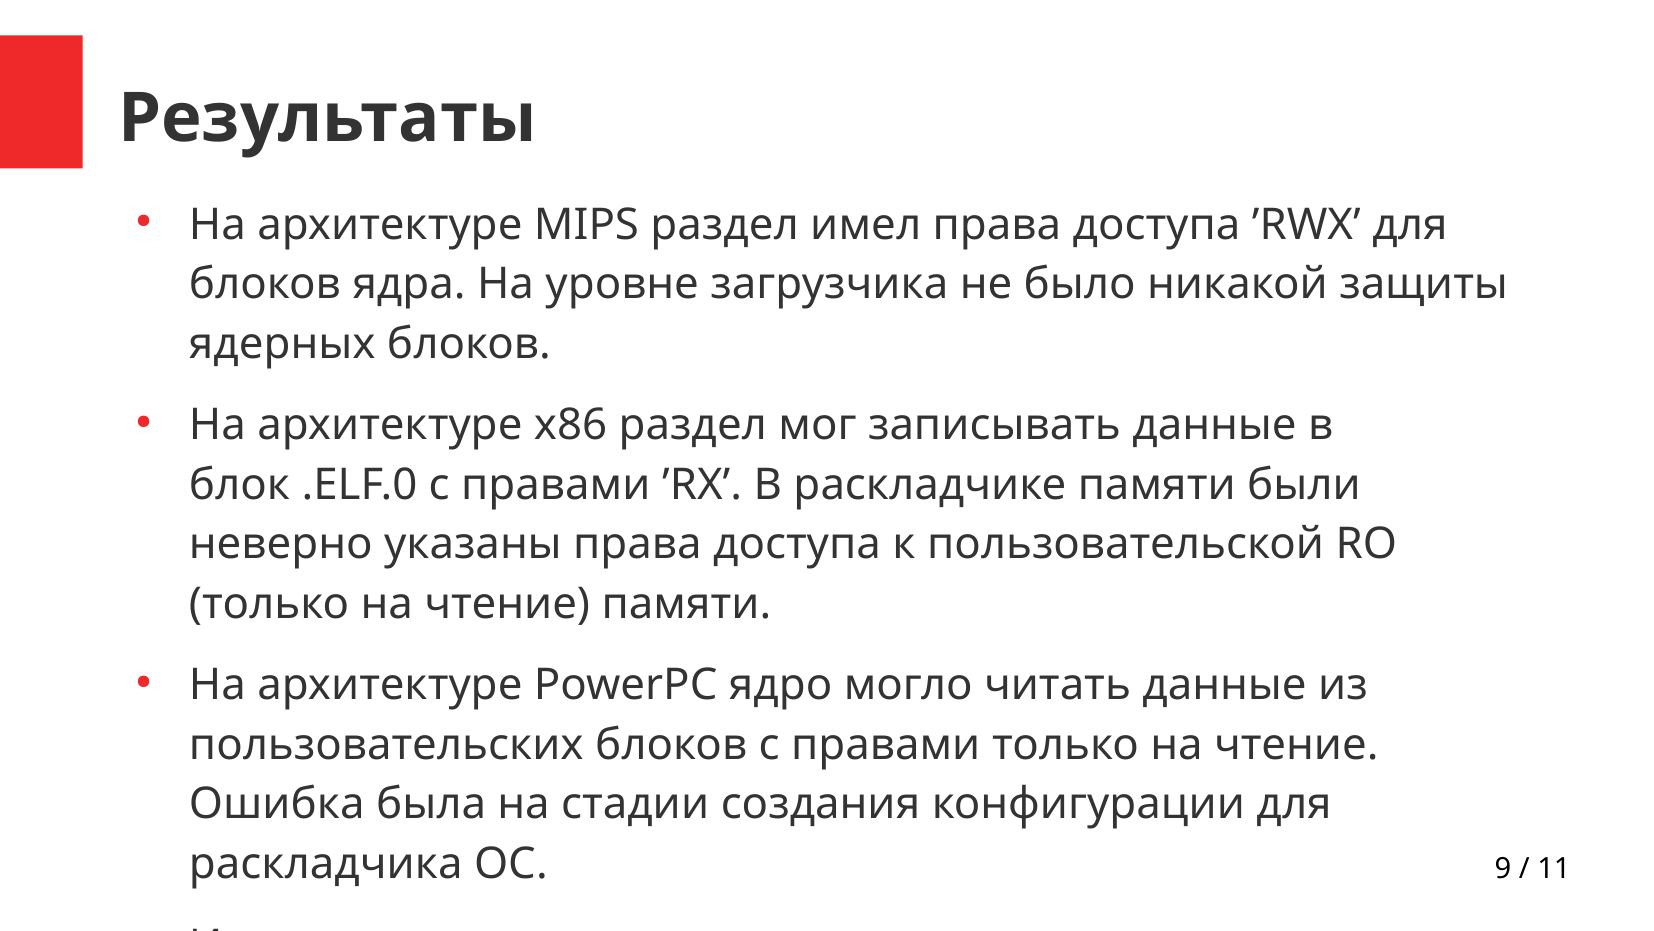

# Результаты
На архитектуре MIPS раздел имел права доступа ’RWX’ для блоков ядра. На уровне загрузчика не было никакой защиты ядерных блоков.
На архитектуре x86 раздел мог записывать данные в блок .ELF.0 с правами ’RX’. В раскладчике памяти были неверно указаны права доступа к пользовательской RO (только на чтение) памяти.
На архитектуре PowerPC ядро могло читать данные из пользовательских блоков с правами только на чтение. Ошибка была на стадии создания конфигурации для раскладчика ОС.
И др.
9